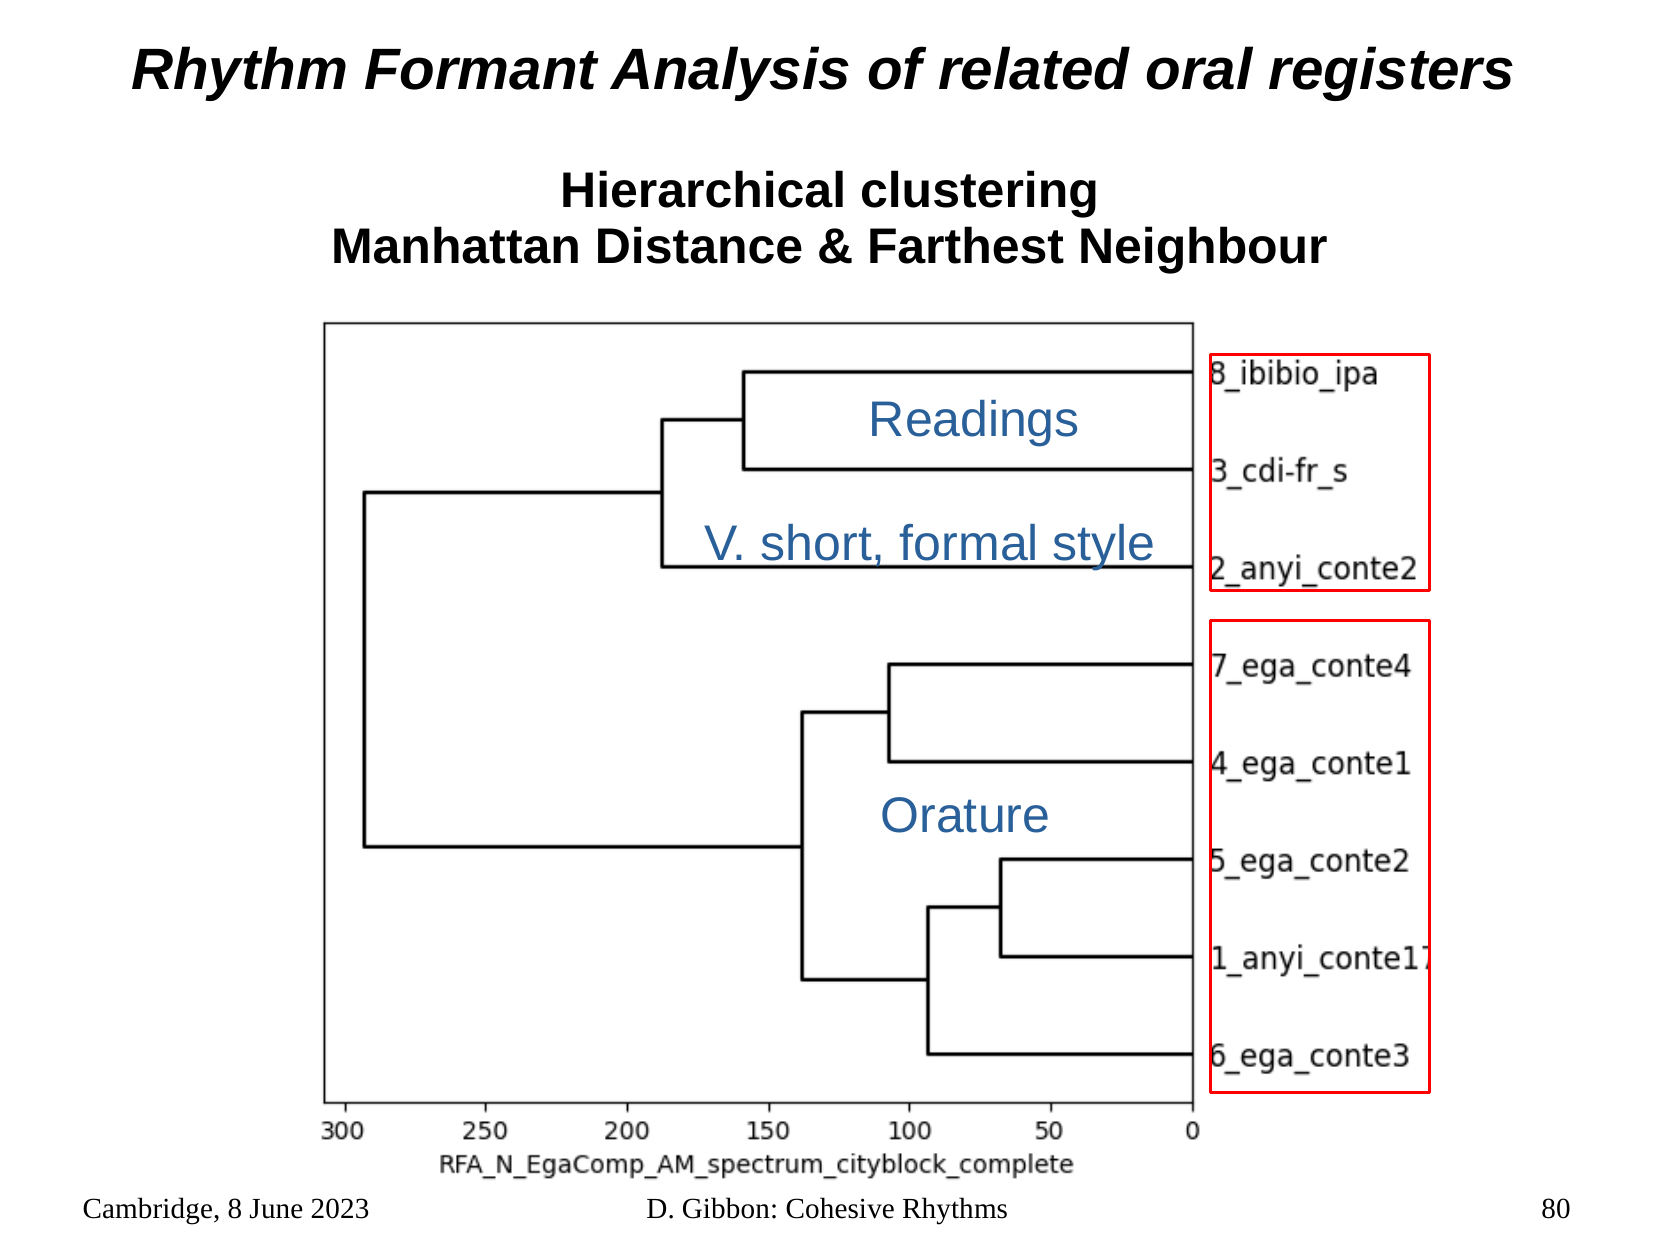

# Rhythm Formant Analysis of related oral registers
Hierarchical clustering
Manhattan Distance & Farthest Neighbour
Readings
V. short, formal style
Orature
Cambridge, 8 June 2023
D. Gibbon: Cohesive Rhythms
80